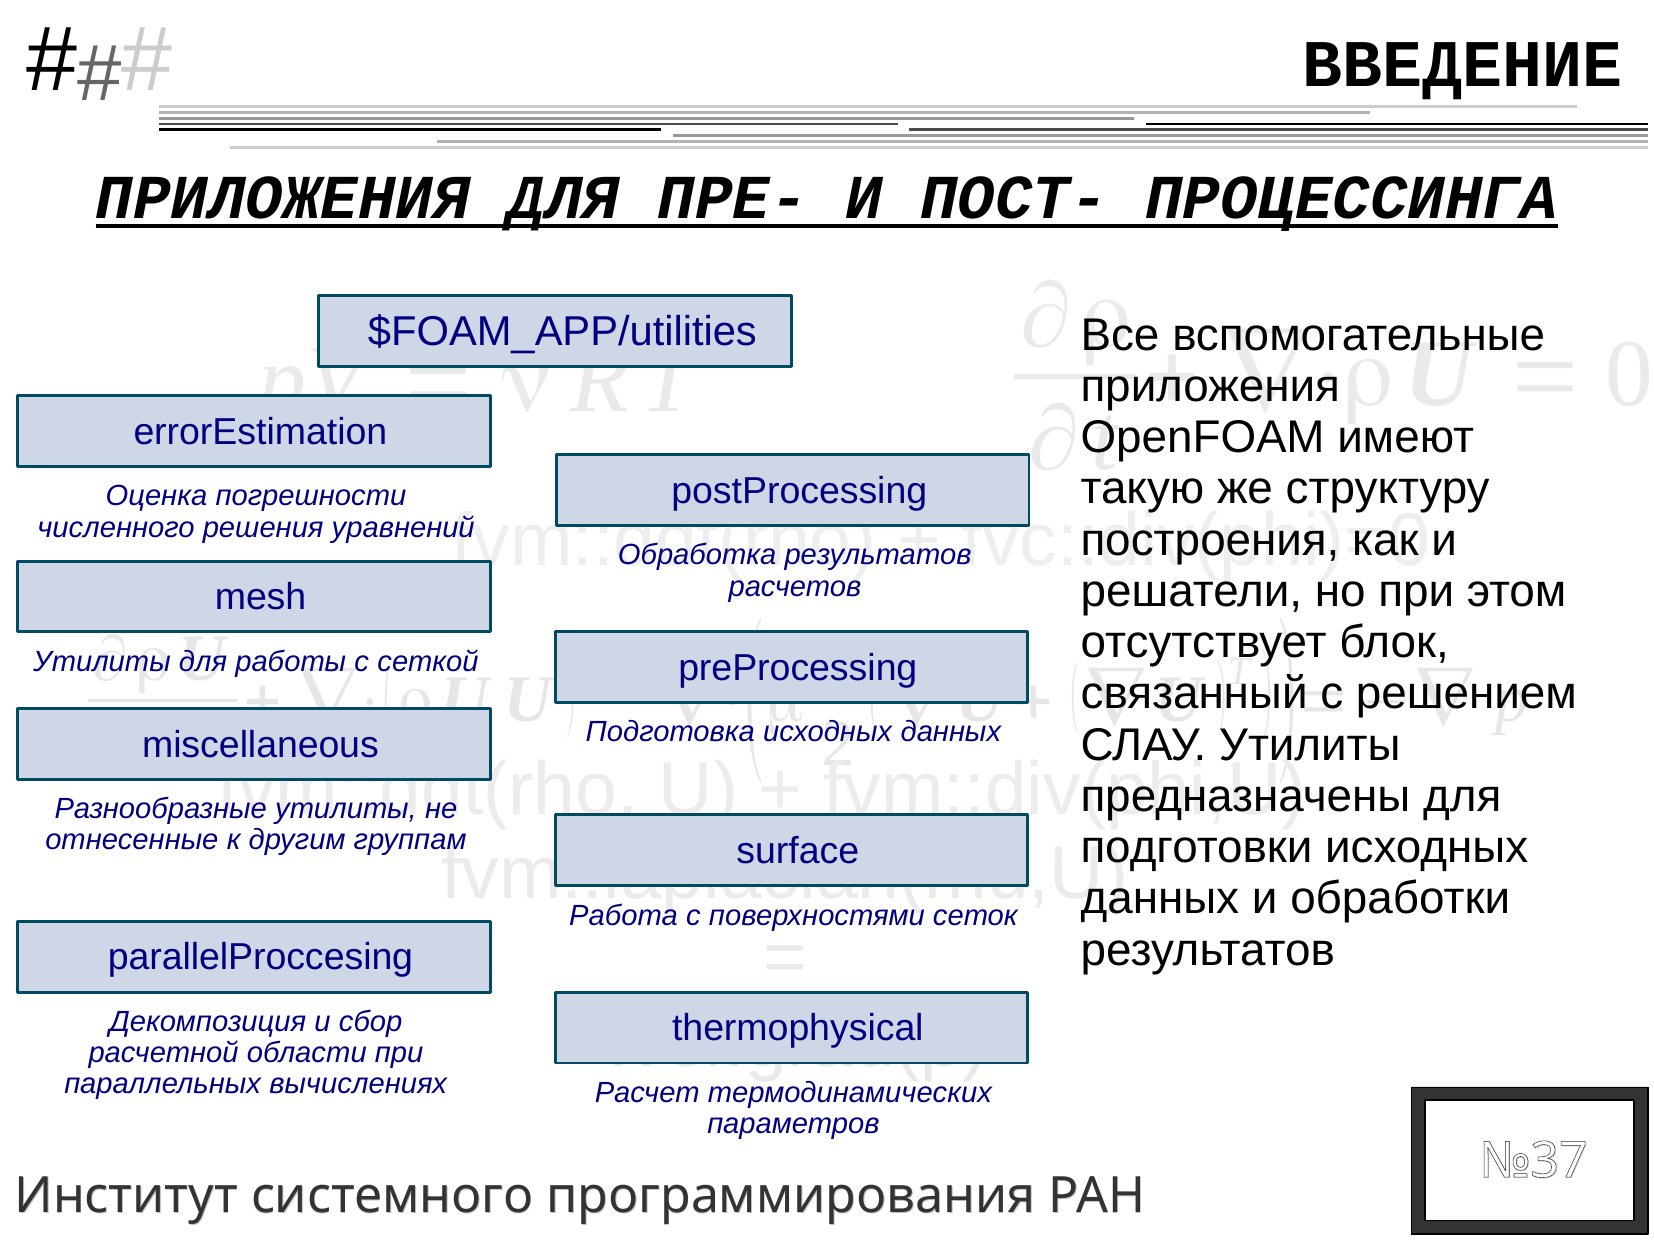

# ПРИЛОЖЕНИЯ ДЛЯ ПРЕ- И ПОСТ- ПРОЦЕССИНГА
$FOAM_APP/utilities
Все вспомогательные приложения OpenFOAM имеют такую же структуру построения, как и решатели, но при этом отсутствует блок, связанный с решением СЛАУ. Утилиты предназначены для подготовки исходных данных и обработки результатов
errorEstimation
postProcessing
Оценка погрешности численного решения уравнений
Обработка результатов расчетов
mesh
preProcessing
Утилиты для работы с сеткой
miscellaneous
Подготовка исходных данных
Разнообразные утилиты, не отнесенные к другим группам
surface
Работа с поверхностями сеток
parallelProccesing
thermophysical
Декомпозиция и сбор расчетной области при параллельных вычислениях
Расчет термодинамических параметров